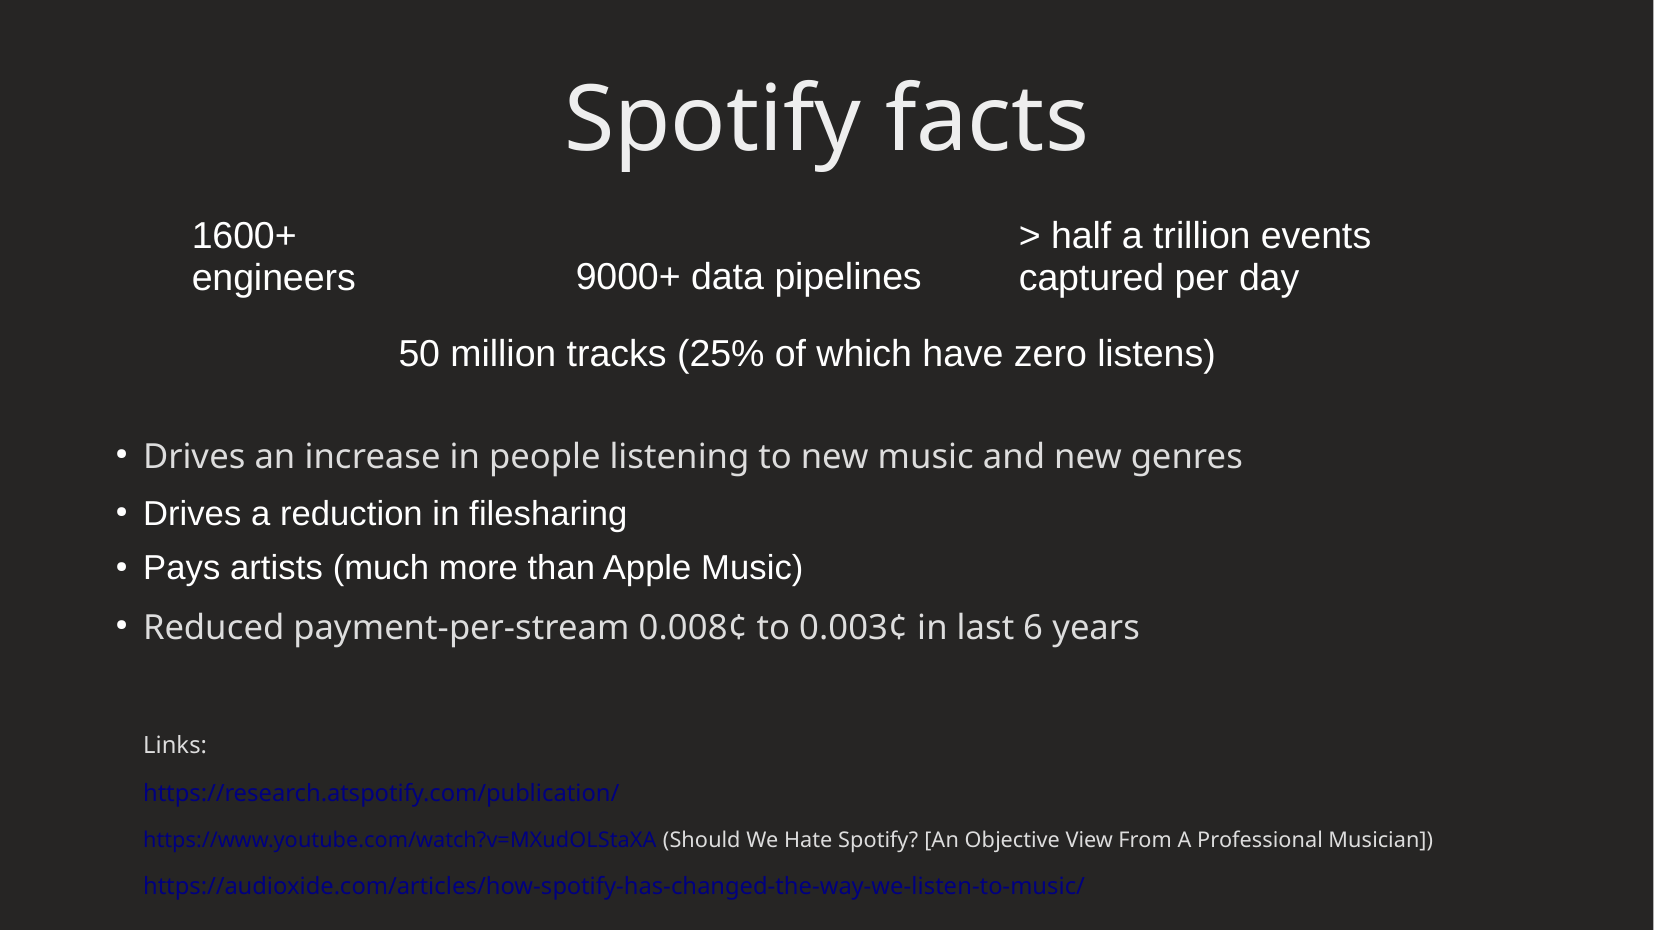

# Spotify facts
1600+ engineers
> half a trillion events captured per day
9000+ data pipelines
50 million tracks (25% of which have zero listens)
Drives an increase in people listening to new music and new genres
Drives a reduction in filesharing
Pays artists (much more than Apple Music)
Reduced payment-per-stream 0.008¢ to 0.003¢ in last 6 years
Links:
https://research.atspotify.com/publication/
https://www.youtube.com/watch?v=MXudOLStaXA (Should We Hate Spotify? [An Objective View From A Professional Musician])
https://audioxide.com/articles/how-spotify-has-changed-the-way-we-listen-to-music/